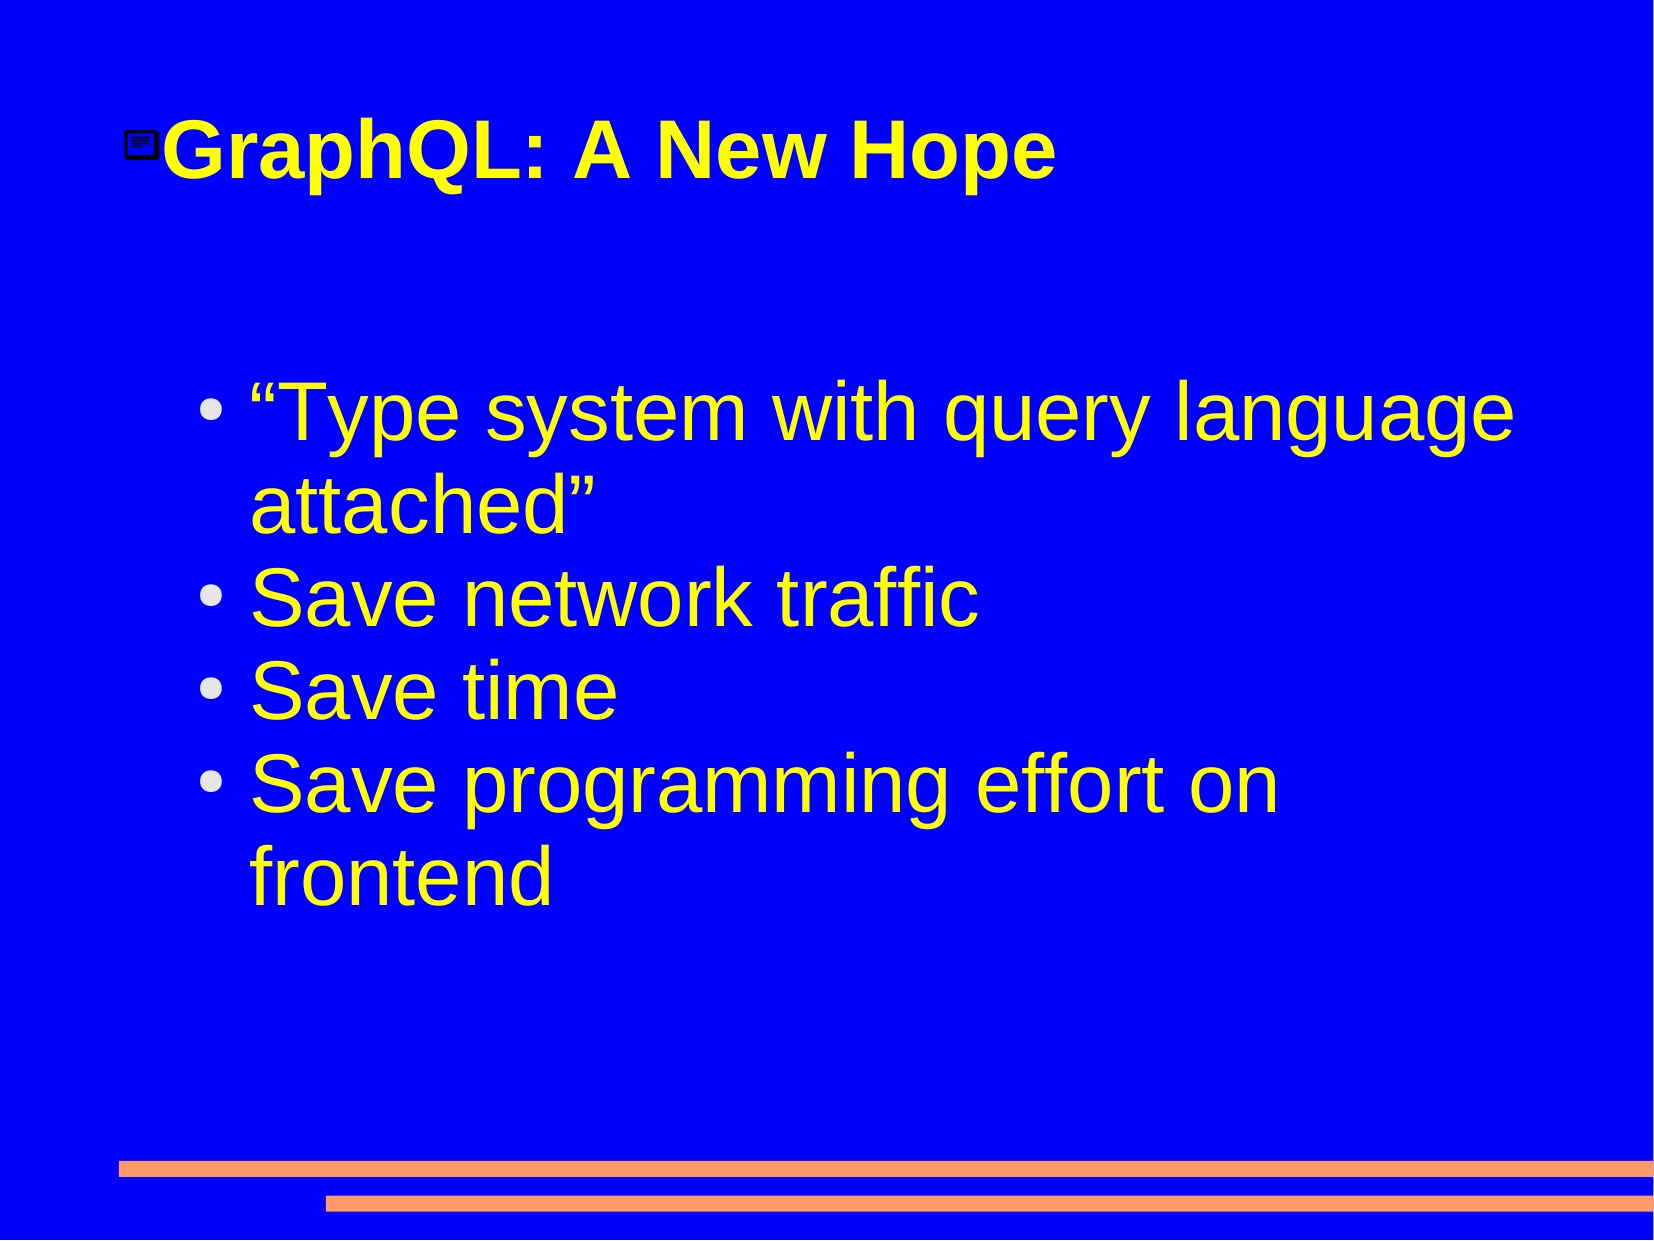

# GraphQL: A New Hope
“Type system with query language attached”
Save network traffic
Save time
Save programming effort on frontend